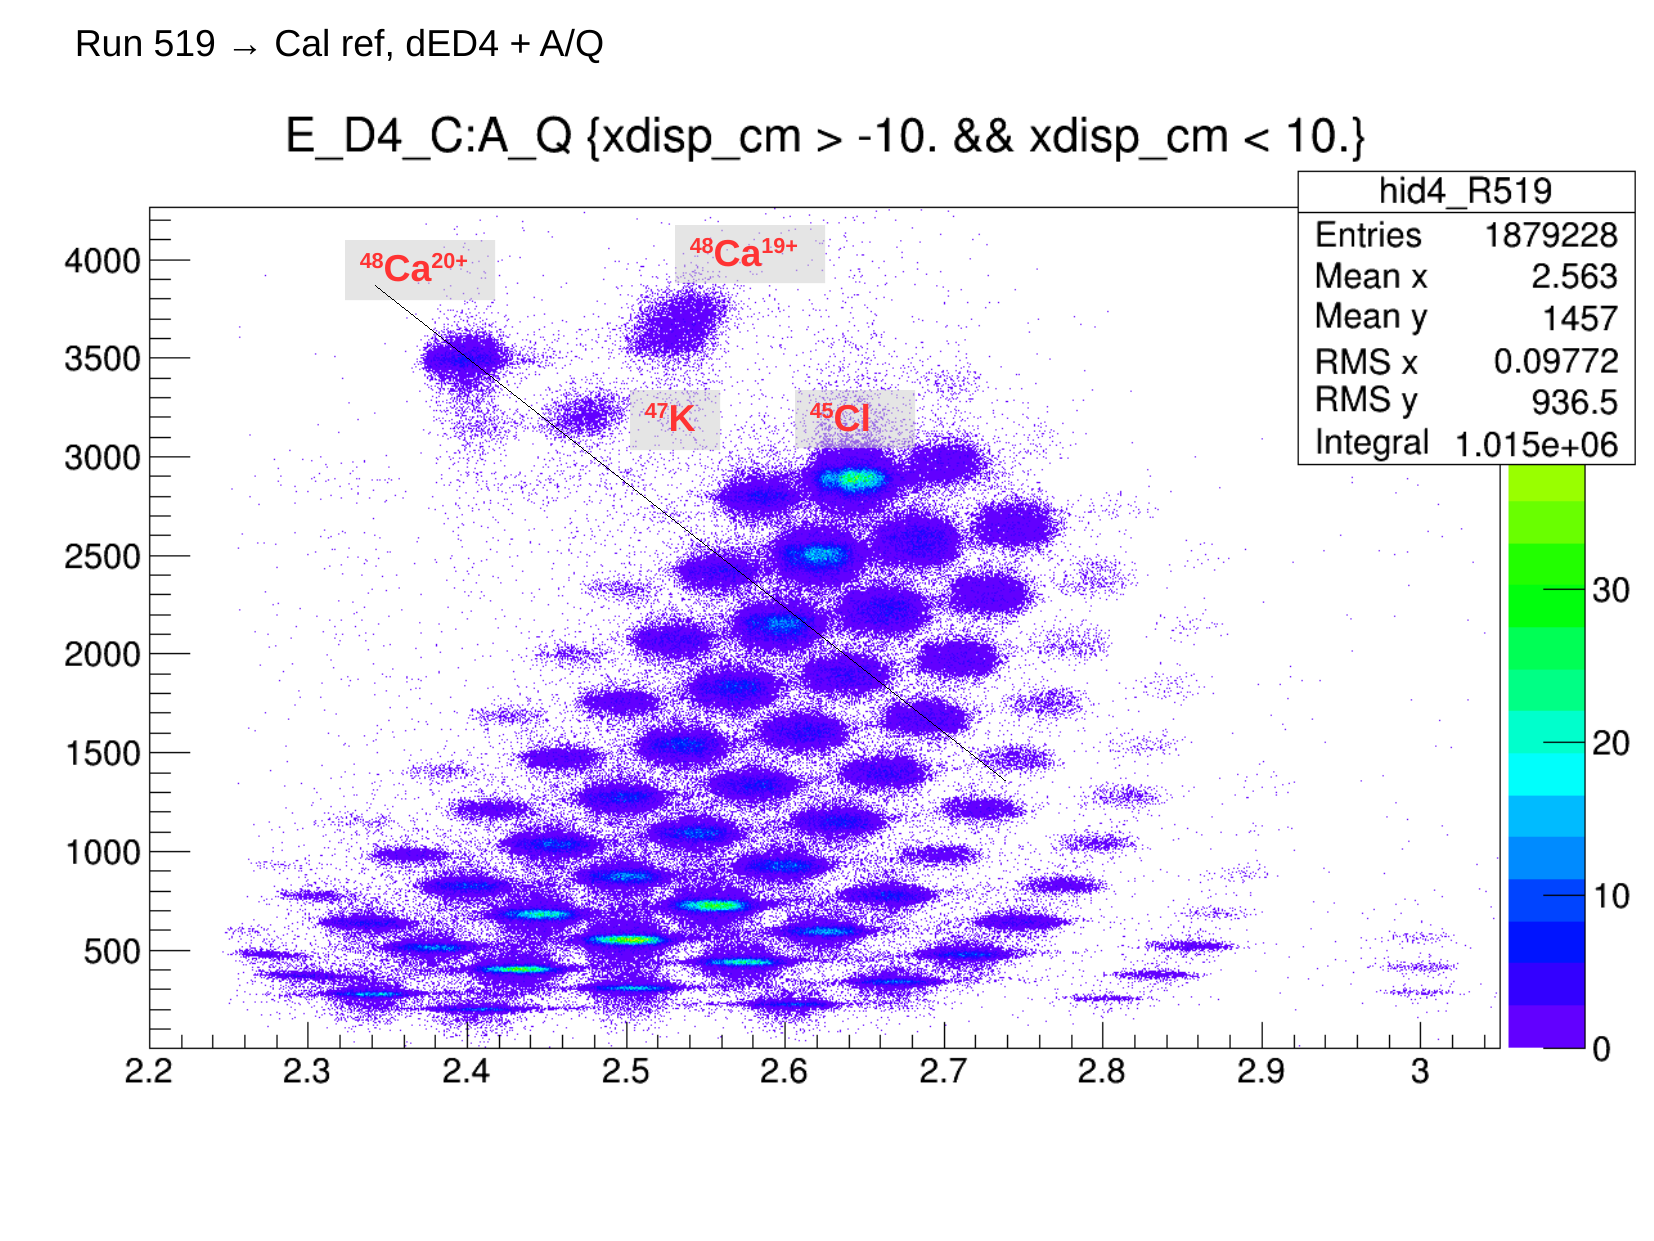

Run 519 → Cal ref, dED4 + A/Q
48Ca19+
48Ca20+
47K
45Cl